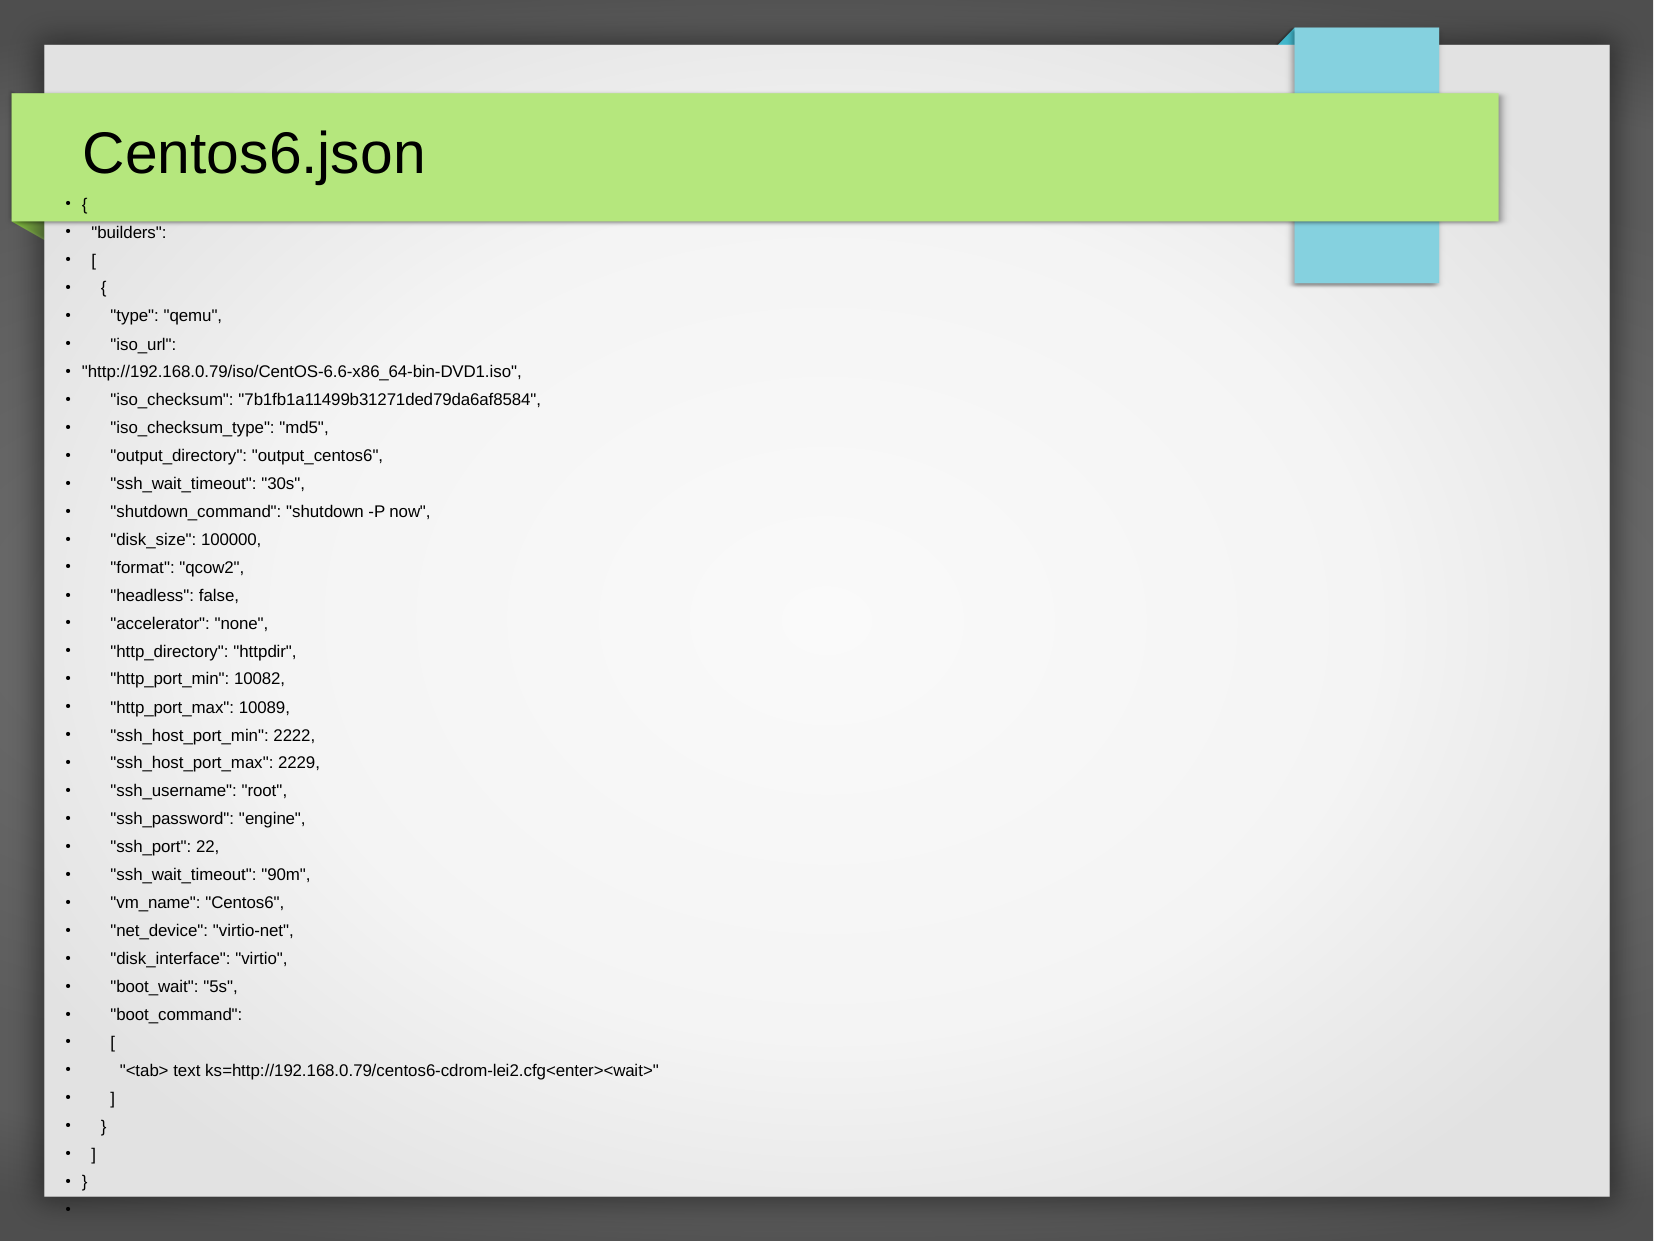

# Centos6.json
{
 "builders":
 [
 {
 "type": "qemu",
 "iso_url":
"http://192.168.0.79/iso/CentOS-6.6-x86_64-bin-DVD1.iso",
 "iso_checksum": "7b1fb1a11499b31271ded79da6af8584",
 "iso_checksum_type": "md5",
 "output_directory": "output_centos6",
 "ssh_wait_timeout": "30s",
 "shutdown_command": "shutdown -P now",
 "disk_size": 100000,
 "format": "qcow2",
 "headless": false,
 "accelerator": "none",
 "http_directory": "httpdir",
 "http_port_min": 10082,
 "http_port_max": 10089,
 "ssh_host_port_min": 2222,
 "ssh_host_port_max": 2229,
 "ssh_username": "root",
 "ssh_password": "engine",
 "ssh_port": 22,
 "ssh_wait_timeout": "90m",
 "vm_name": "Centos6",
 "net_device": "virtio-net",
 "disk_interface": "virtio",
 "boot_wait": "5s",
 "boot_command":
 [
 "<tab> text ks=http://192.168.0.79/centos6-cdrom-lei2.cfg<enter><wait>"
 ]
 }
 ]
}